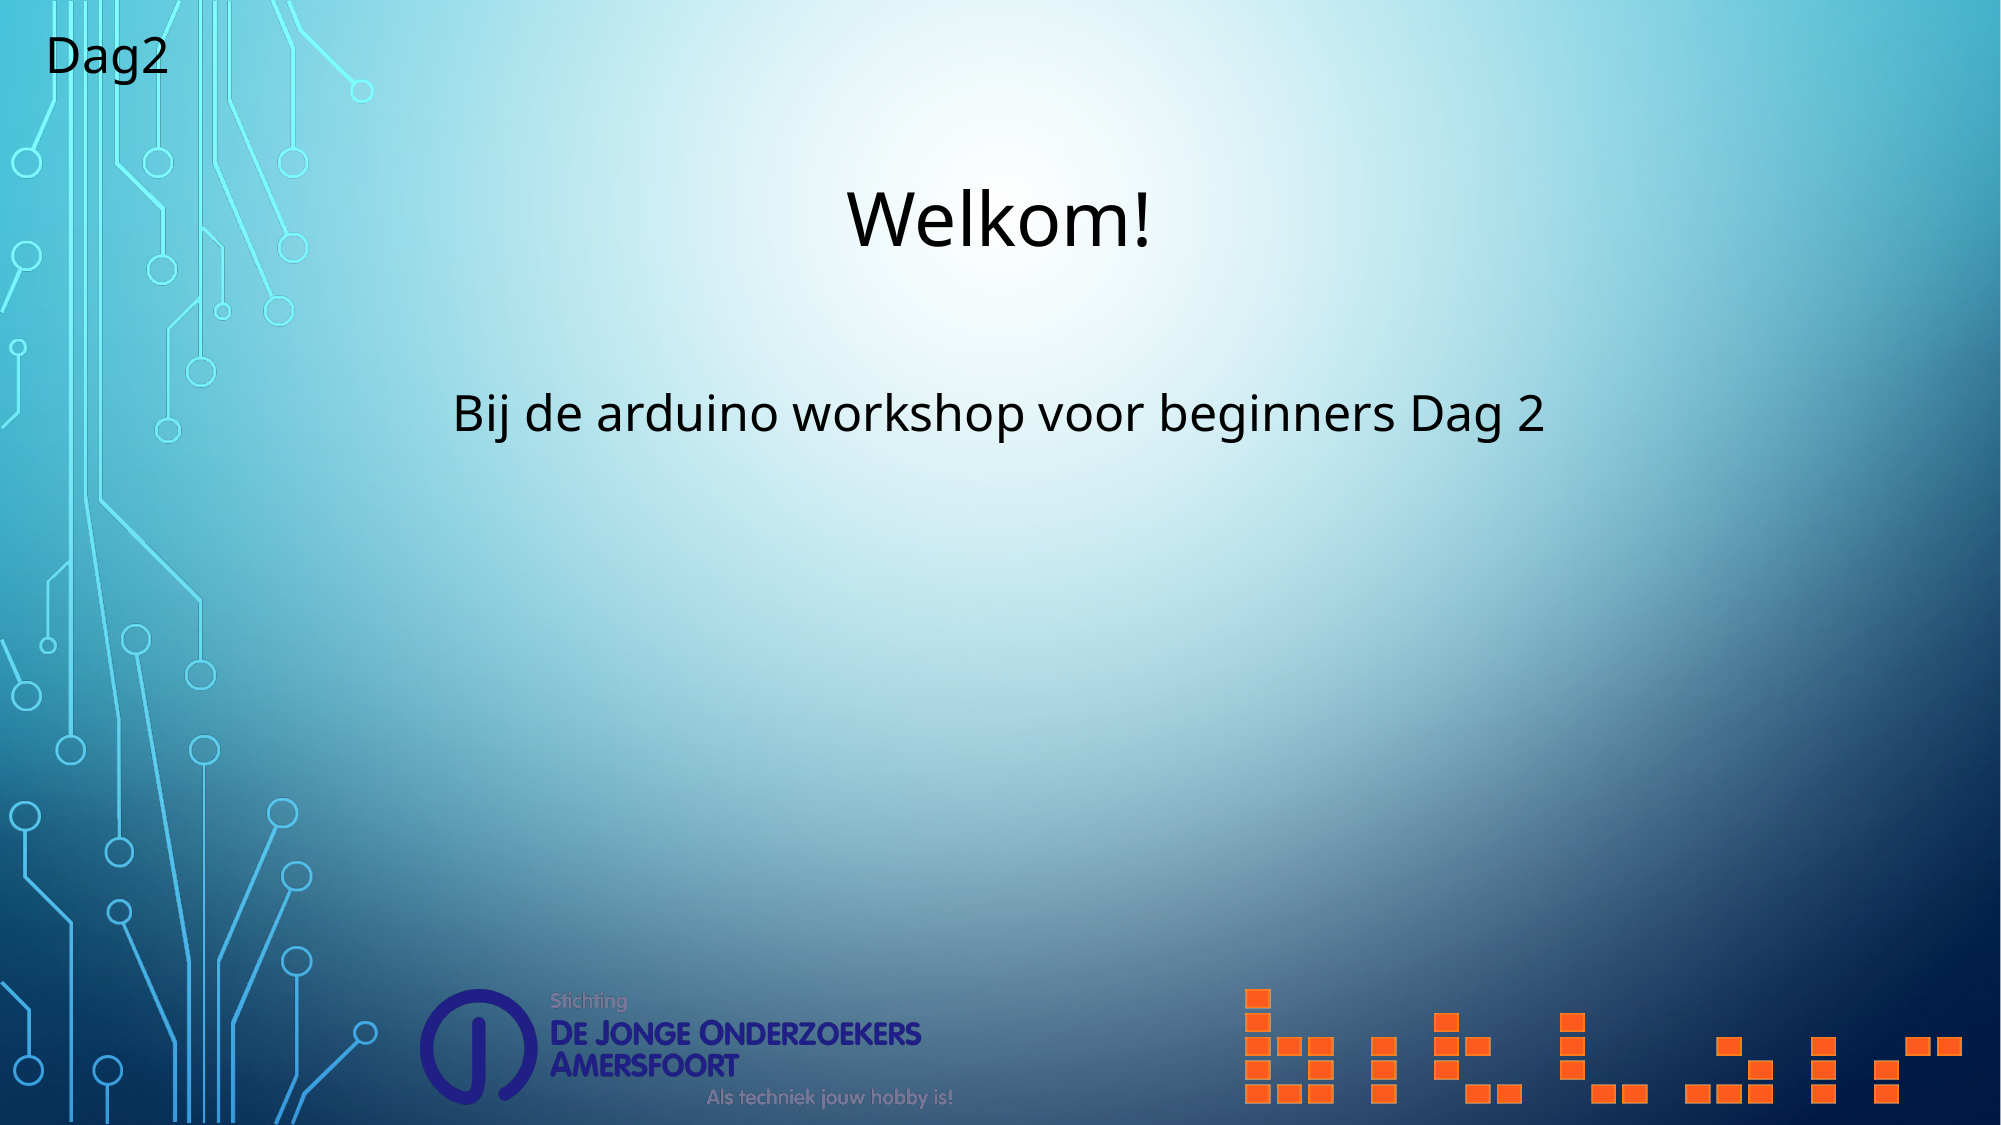

Dag2
# Welkom!
Bij de arduino workshop voor beginners Dag 2